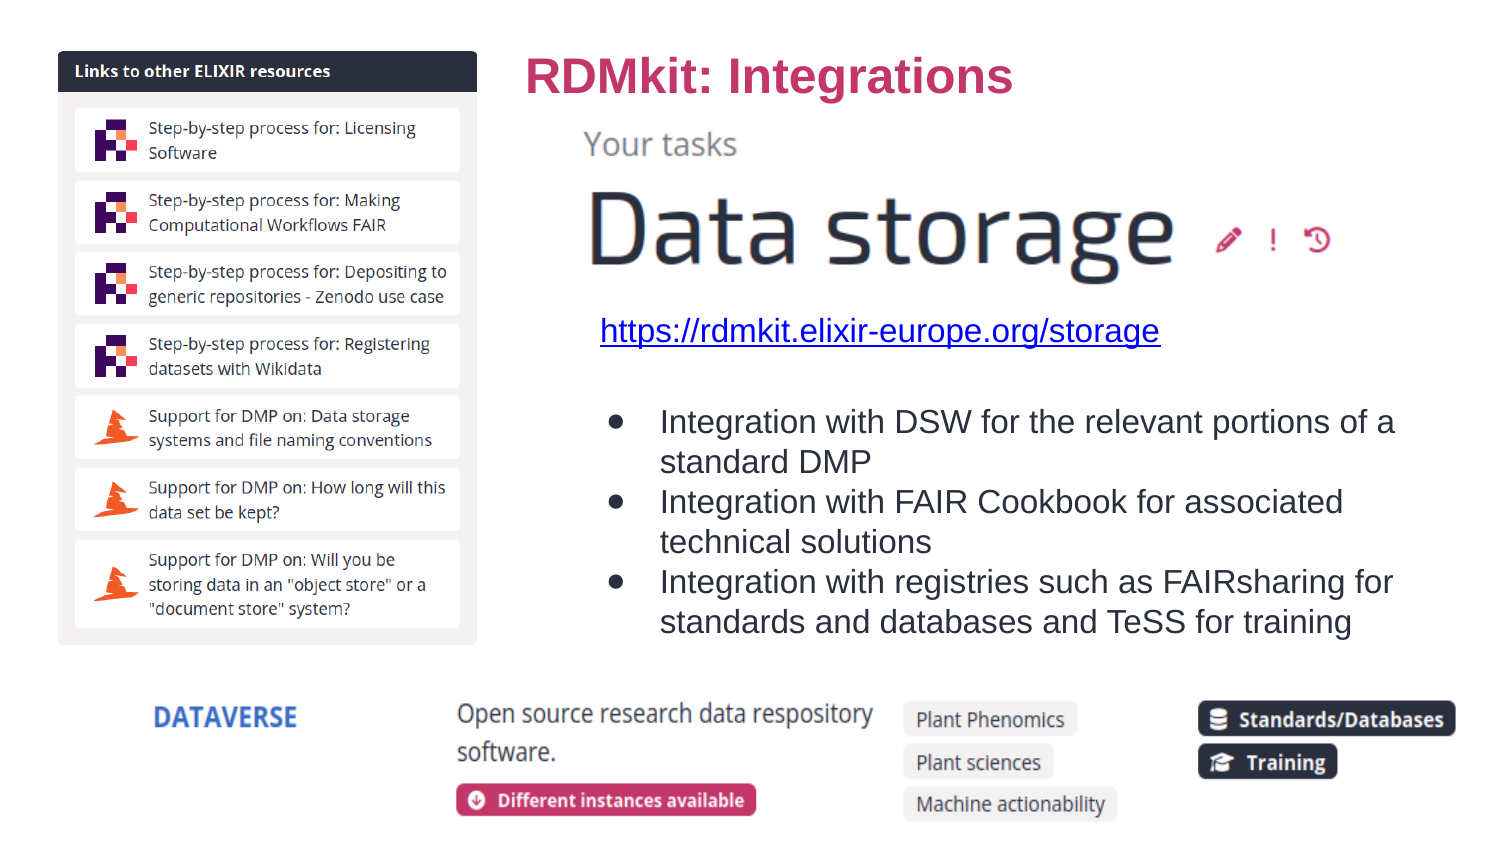

# RDMkit: Integrations
https://rdmkit.elixir-europe.org/storage
Integration with DSW for the relevant portions of a standard DMP
Integration with FAIR Cookbook for associated technical solutions
Integration with registries such as FAIRsharing for standards and databases and TeSS for training